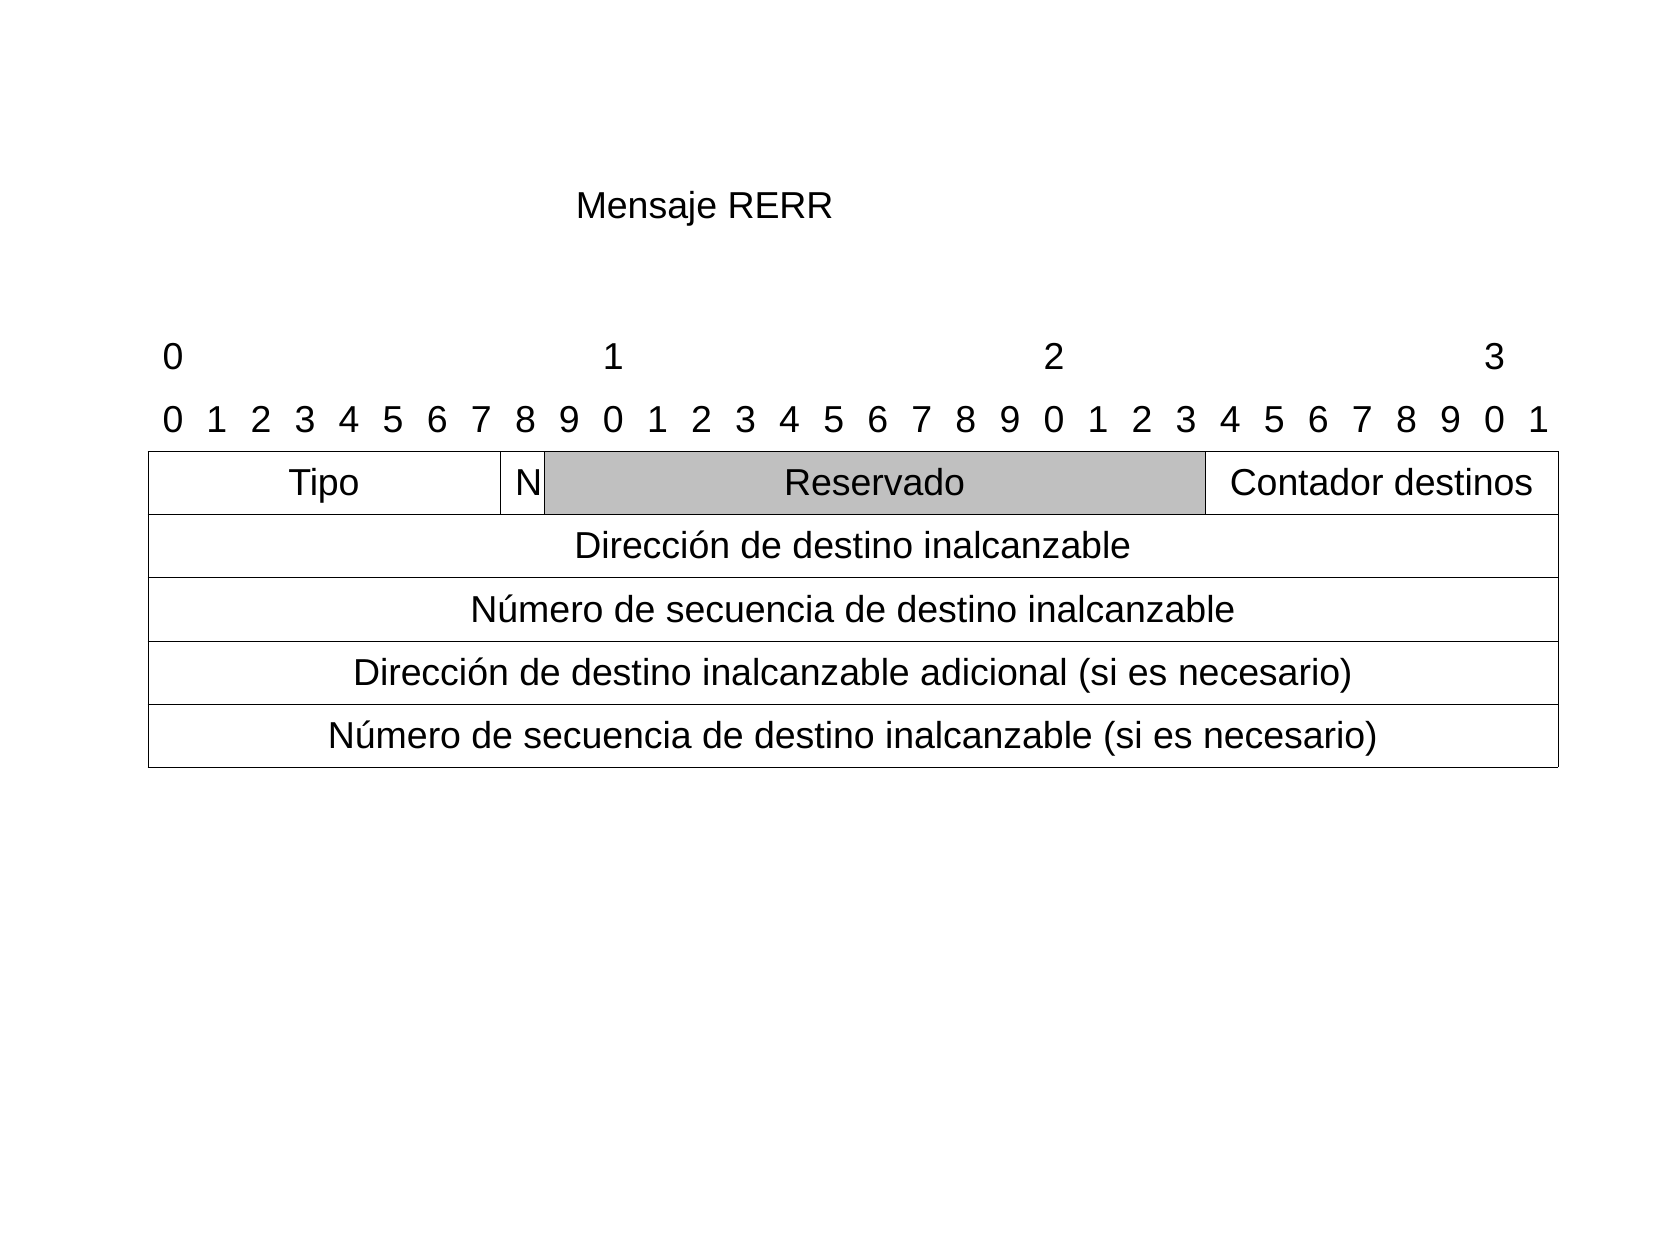

Mensaje RERR
| 0 | | | | | | | | | | 1 | | | | | | | | | | 2 | | | | | | | | | | 3 | |
| --- | --- | --- | --- | --- | --- | --- | --- | --- | --- | --- | --- | --- | --- | --- | --- | --- | --- | --- | --- | --- | --- | --- | --- | --- | --- | --- | --- | --- | --- | --- | --- |
| 0 | 1 | 2 | 3 | 4 | 5 | 6 | 7 | 8 | 9 | 0 | 1 | 2 | 3 | 4 | 5 | 6 | 7 | 8 | 9 | 0 | 1 | 2 | 3 | 4 | 5 | 6 | 7 | 8 | 9 | 0 | 1 |
| Tipo | | | | | | | | N | Reservado | | | | | | | | | | | | | | | Contador destinos | | | | | | | |
| Dirección de destino inalcanzable | | | | | | | | | | | | | | | | | | | | | | | | | | | | | | | |
| Número de secuencia de destino inalcanzable | | | | | | | | | | | | | | | | | | | | | | | | | | | | | | | |
| Dirección de destino inalcanzable adicional (si es necesario) | | | | | | | | | | | | | | | | | | | | | | | | | | | | | | | |
| Número de secuencia de destino inalcanzable (si es necesario) | | | | | | | | | | | | | | | | | | | | | | | | | | | | | | | |